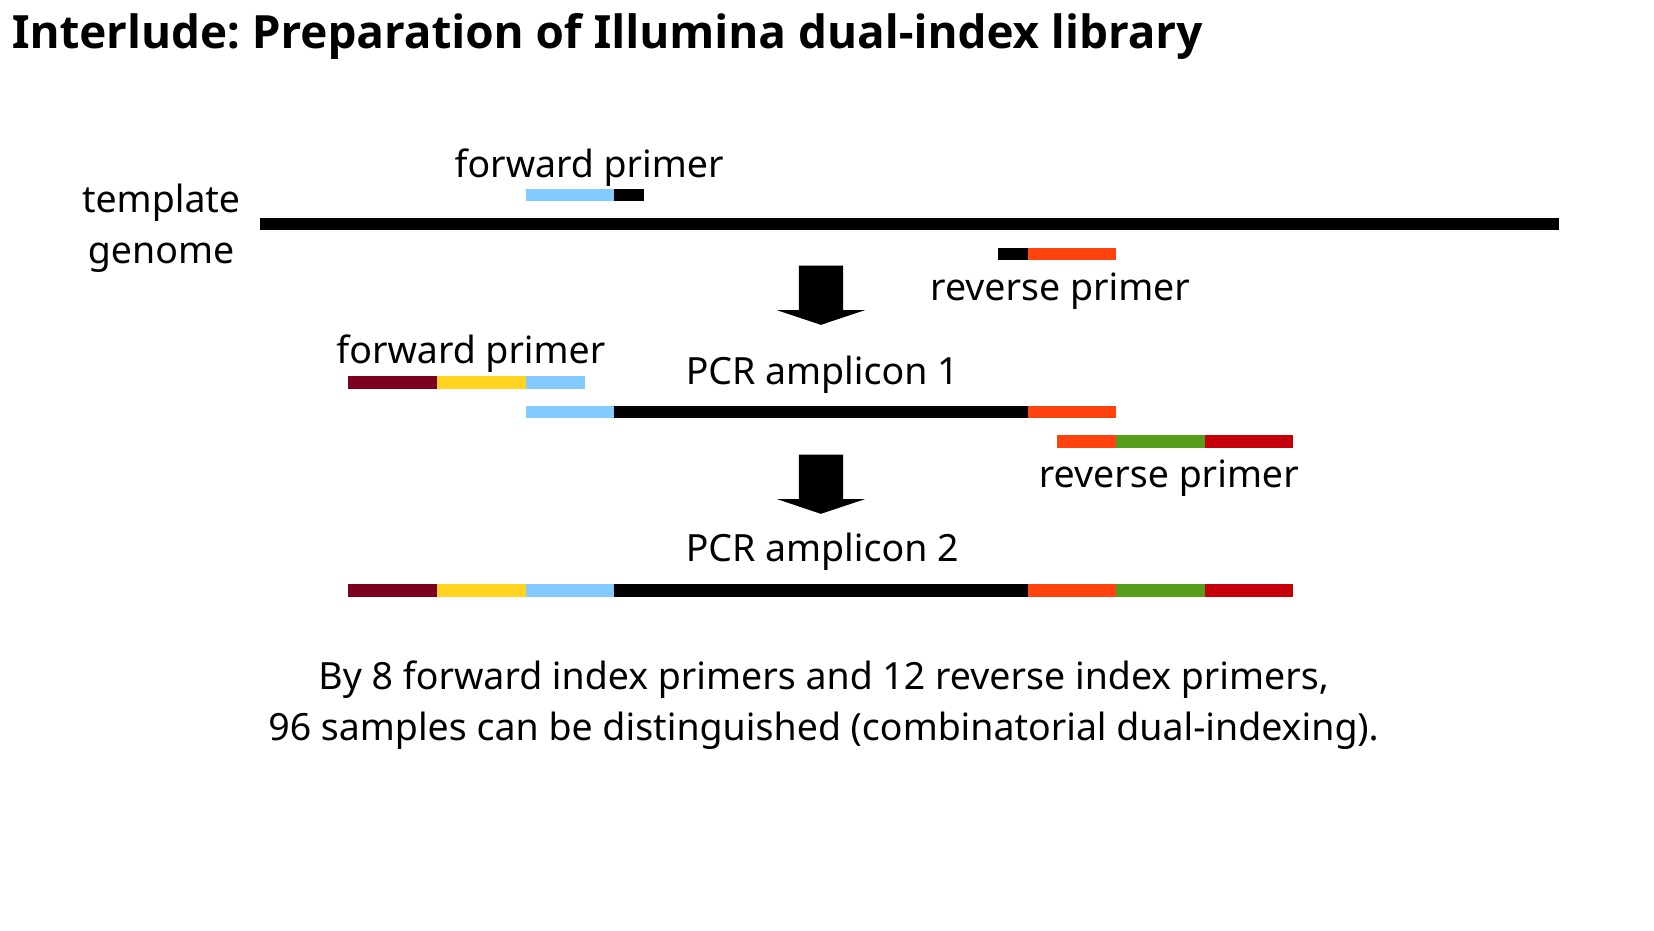

# Interlude: Preparation of Illumina dual-index library
forward primer
template
genome
reverse primer
forward primer
PCR amplicon 1
reverse primer
PCR amplicon 2
By 8 forward index primers and 12 reverse index primers,
96 samples can be distinguished (combinatorial dual-indexing).